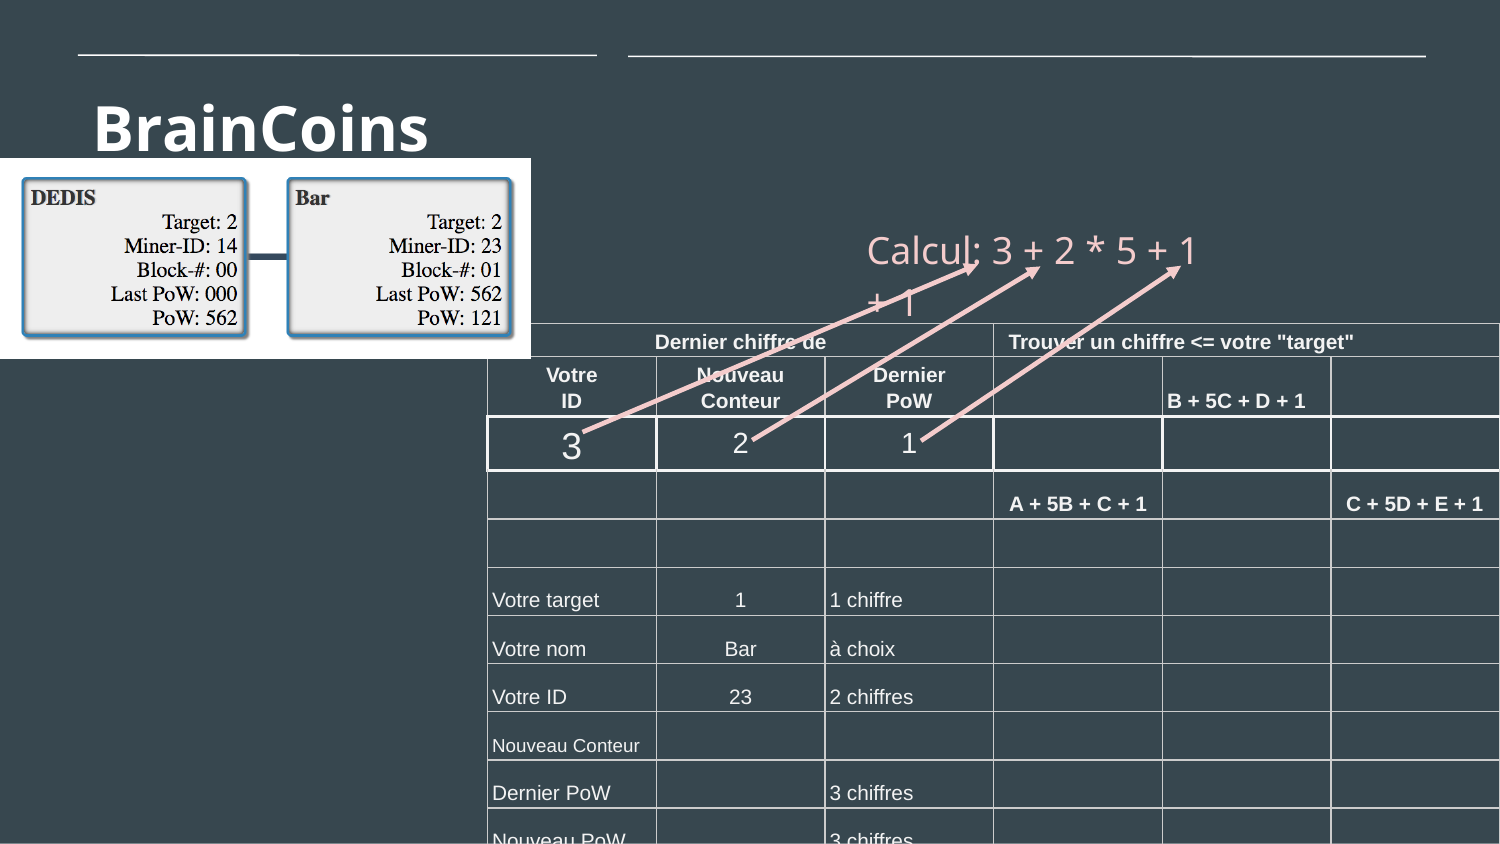

# BrainCoins
Calcul: 3 + 2 * 5 + 1 + 1
| Dernier chiffre de | | | Trouver un chiffre <= votre "target" | | |
| --- | --- | --- | --- | --- | --- |
| Votre ID | Nouveau Conteur | Dernier PoW | | B + 5C + D + 1 | |
| 3 | 2 | 1 | | | |
| | | | A + 5B + C + 1 | | C + 5D + E + 1 |
| | | | | | |
| Votre target | 1 | 1 chiffre | | | |
| Votre nom | Bar | à choix | | | |
| Votre ID | 23 | 2 chiffres | | | |
| Nouveau Conteur | | | | | |
| Dernier PoW | | 3 chiffres | | | |
| Nouveau PoW | | 3 chiffres | | | |